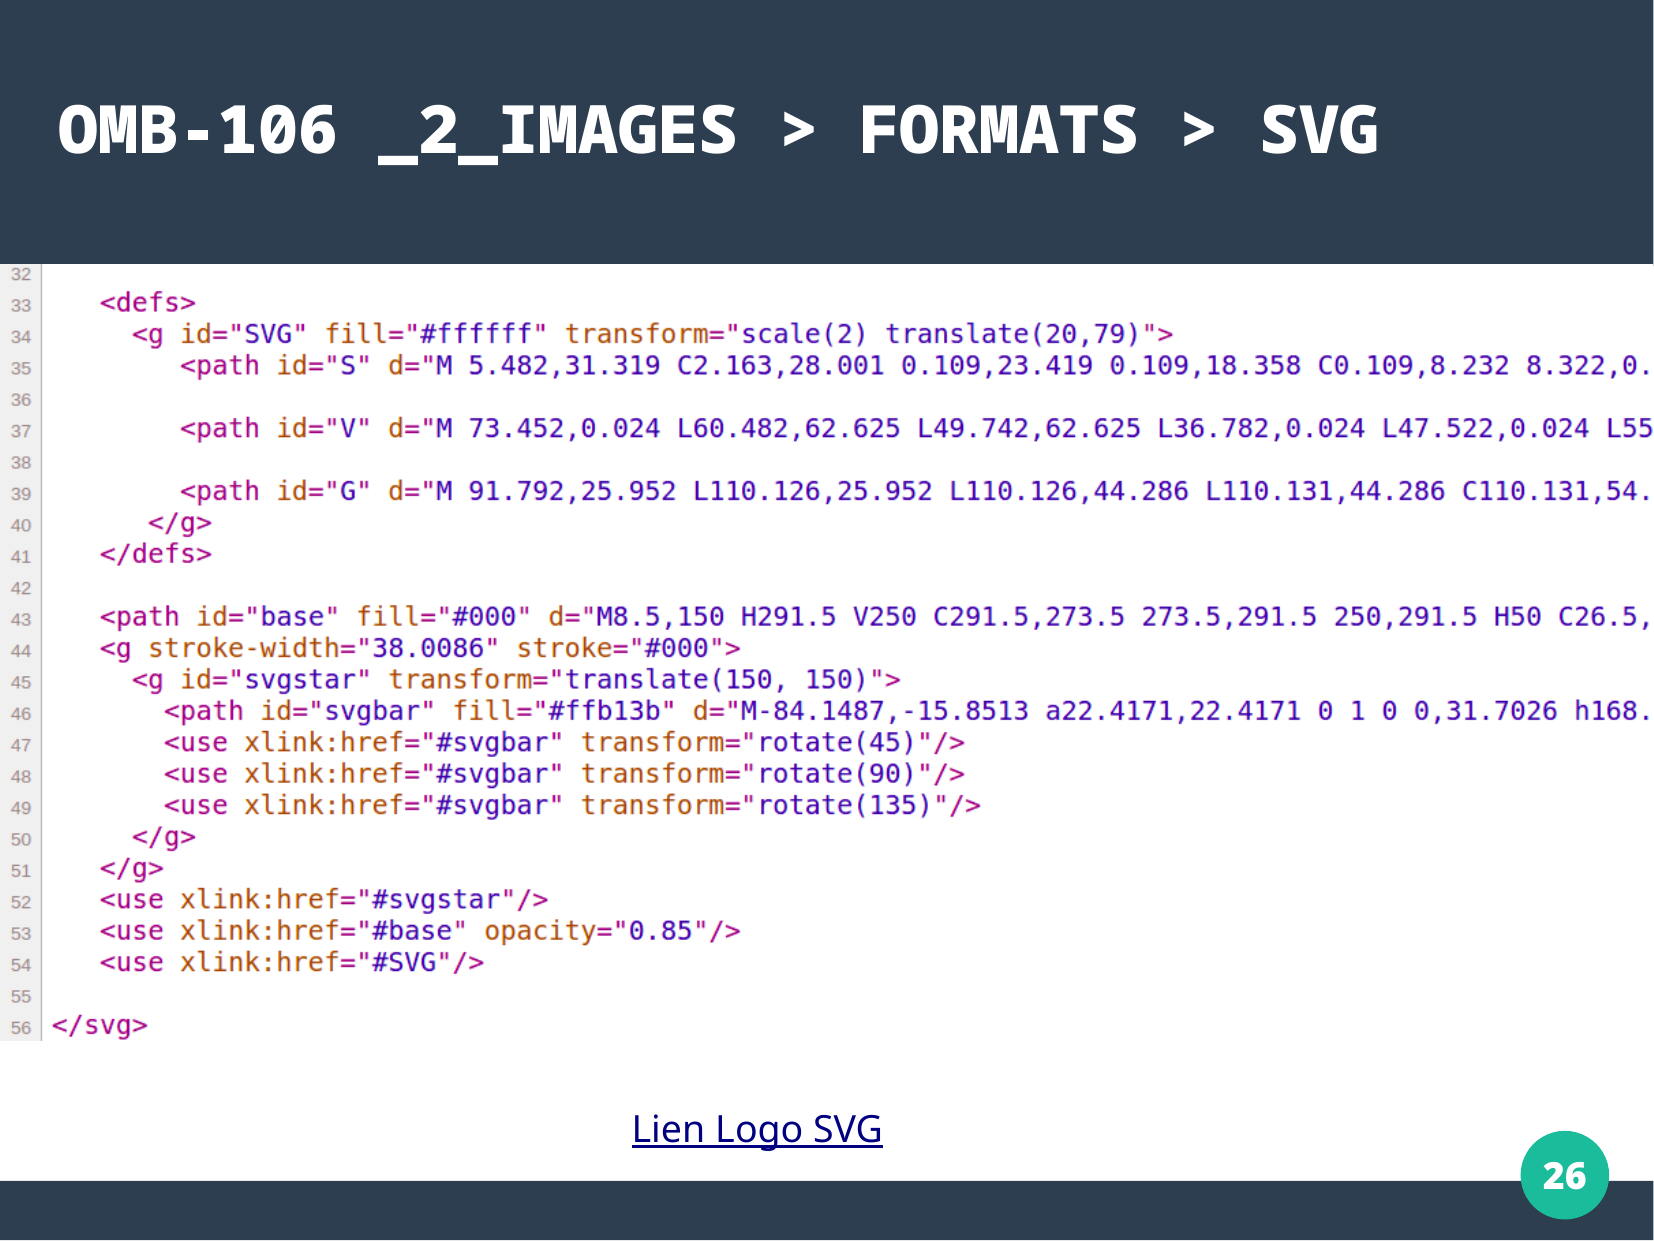

# OMB-106 _2_IMAGES > FORMATS > SVG
Lien Logo SVG
26